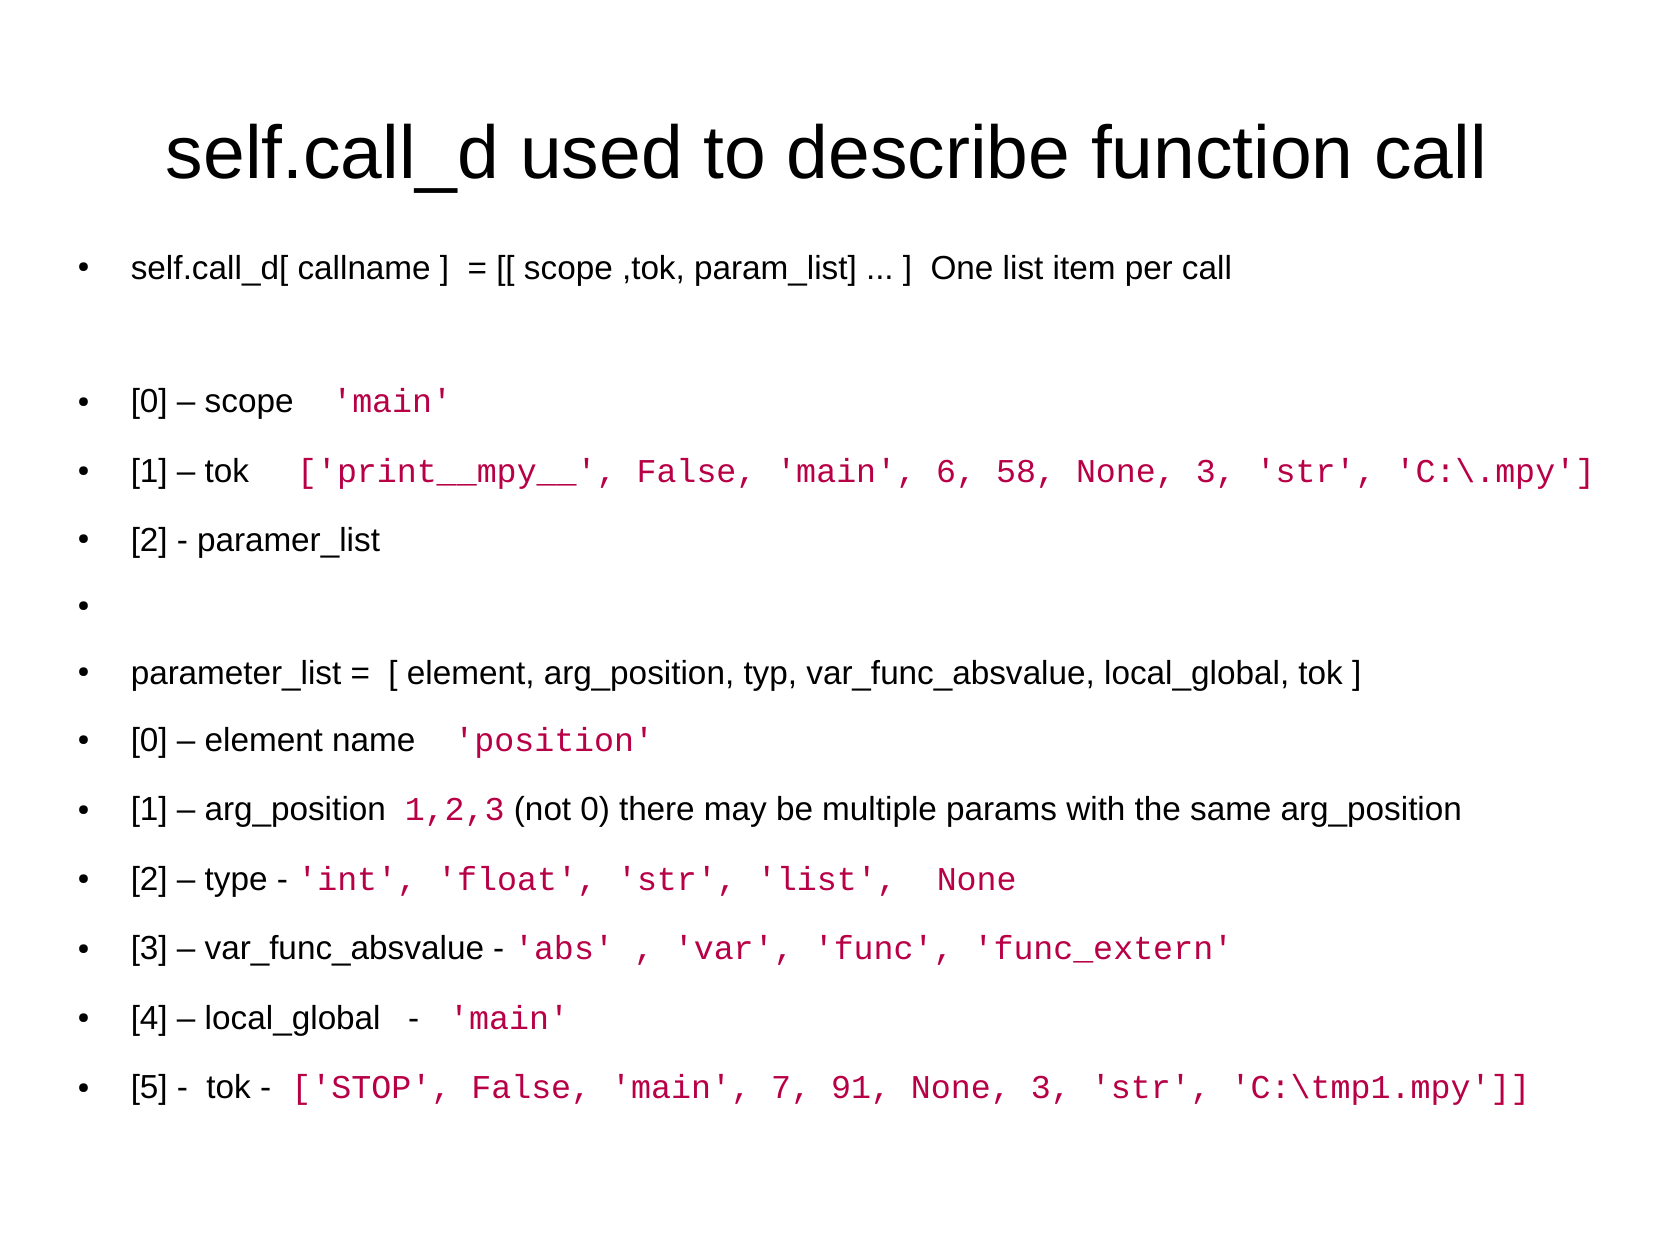

# self.call_d used to describe function call
self.call_d[ callname ] = [[ scope ,tok, param_list] ... ] One list item per call
[0] – scope 'main'
[1] – tok ['print__mpy__', False, 'main', 6, 58, None, 3, 'str', 'C:\.mpy']
[2] - paramer_list
parameter_list = [ element, arg_position, typ, var_func_absvalue, local_global, tok ]
[0] – element name 'position'
[1] – arg_position 1,2,3 (not 0) there may be multiple params with the same arg_position
[2] – type - 'int', 'float', 'str', 'list', None
[3] – var_func_absvalue - 'abs' , 'var', 'func', 'func_extern'
[4] – local_global - 'main'
[5] - tok - ['STOP', False, 'main', 7, 91, None, 3, 'str', 'C:\tmp1.mpy']]